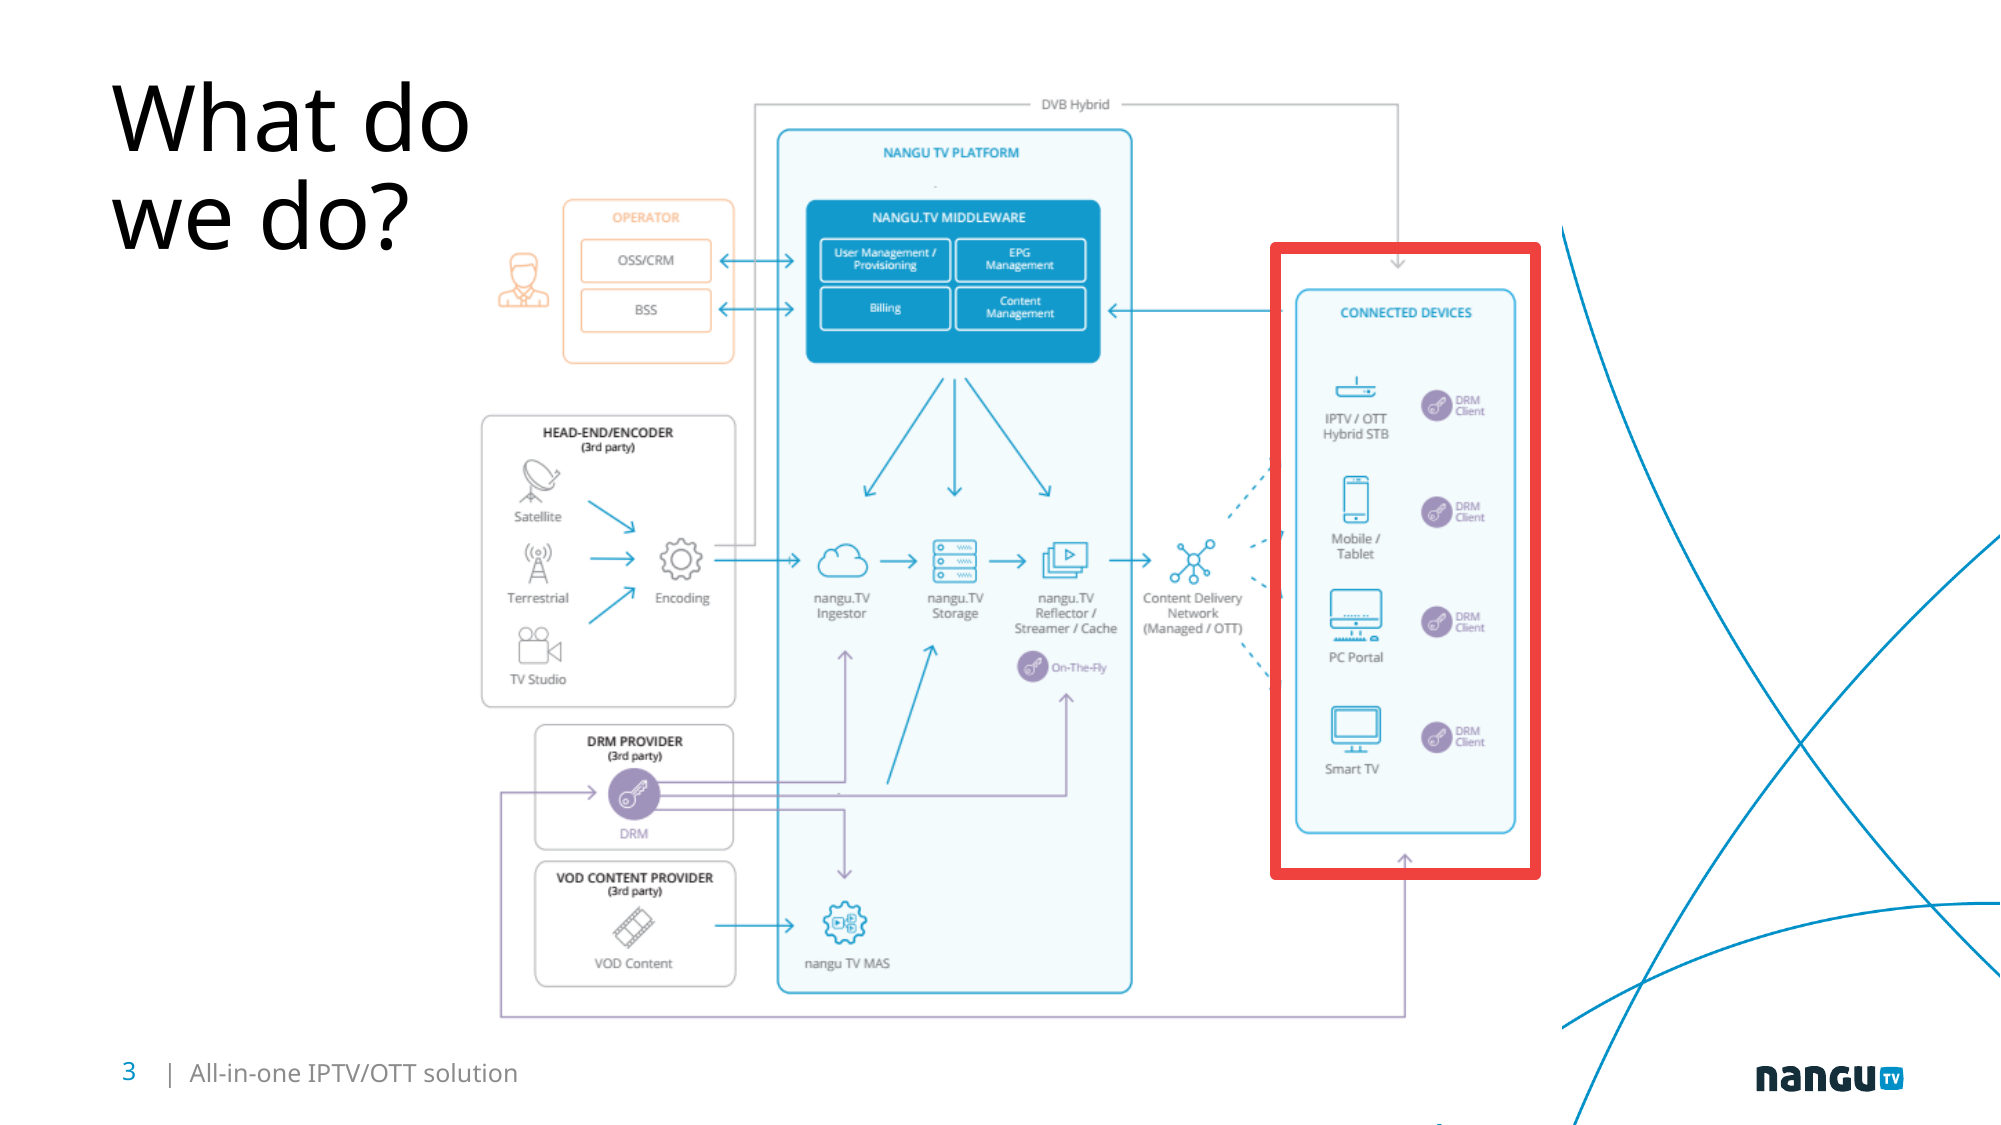

# What do we do?
| All-in-one IPTV/OTT solution